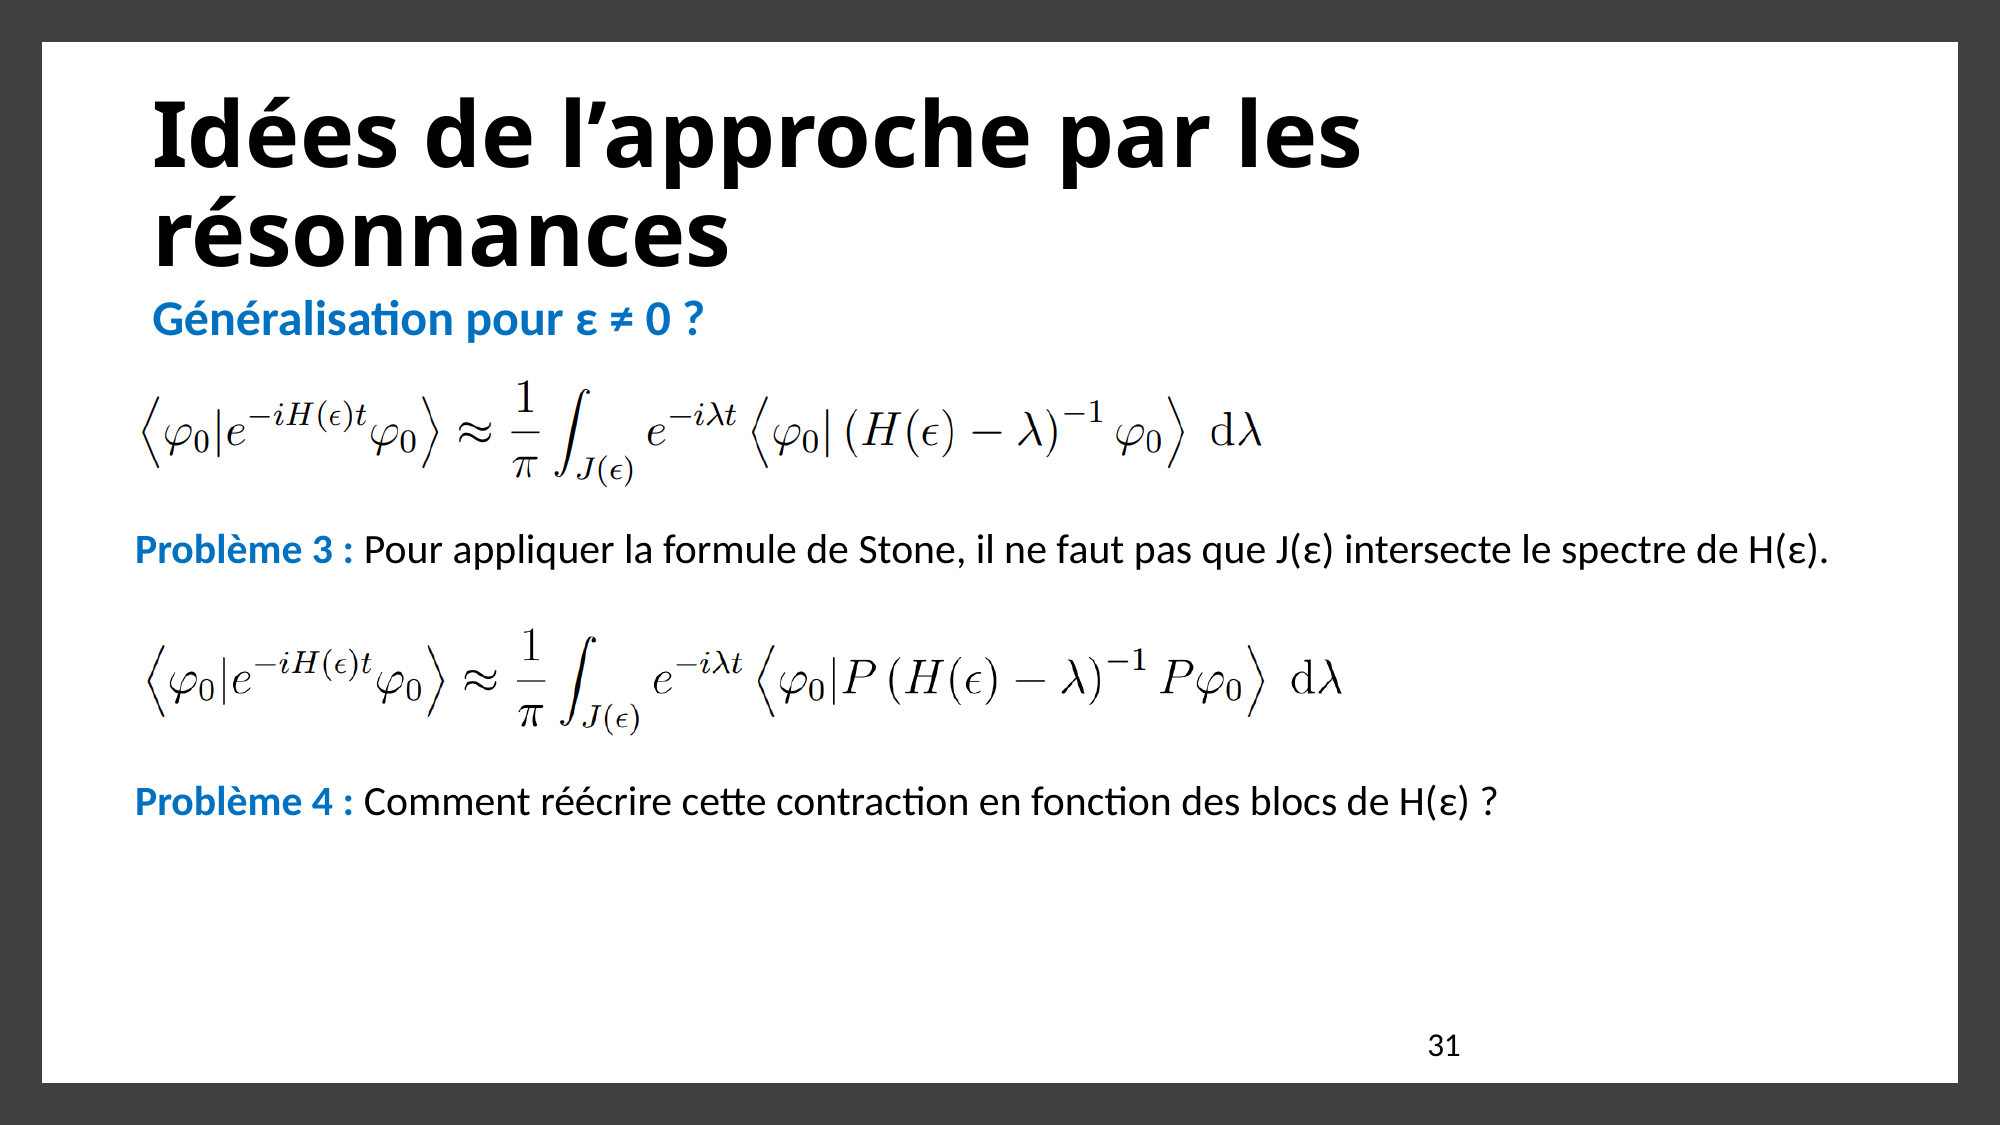

# Idées de l’approche par les résonnances
Généralisation pour ε ≠ 0 ?
Problème 3 : Pour appliquer la formule de Stone, il ne faut pas que J(ε) intersecte le spectre de H(ε).
Problème 4 : Comment réécrire cette contraction en fonction des blocs de H(ε) ?
31